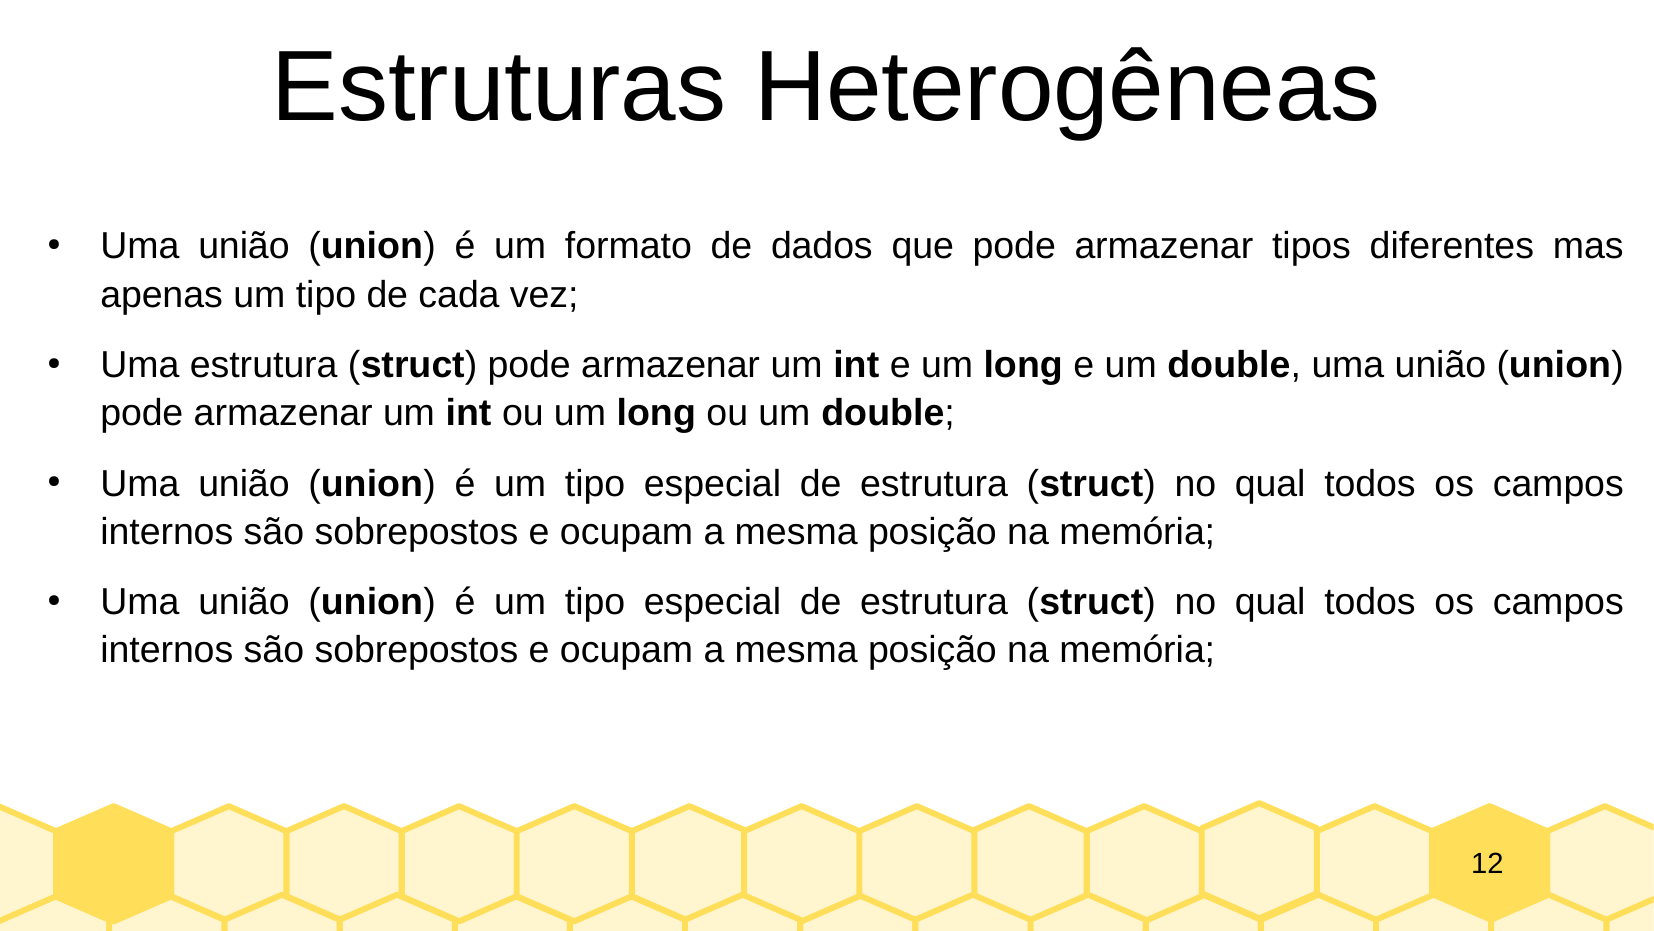

# Estruturas Heterogêneas
Uma união (union) é um formato de dados que pode armazenar tipos diferentes mas apenas um tipo de cada vez;
Uma estrutura (struct) pode armazenar um int e um long e um double, uma união (union) pode armazenar um int ou um long ou um double;
Uma união (union) é um tipo especial de estrutura (struct) no qual todos os campos internos são sobrepostos e ocupam a mesma posição na memória;
Uma união (union) é um tipo especial de estrutura (struct) no qual todos os campos internos são sobrepostos e ocupam a mesma posição na memória;